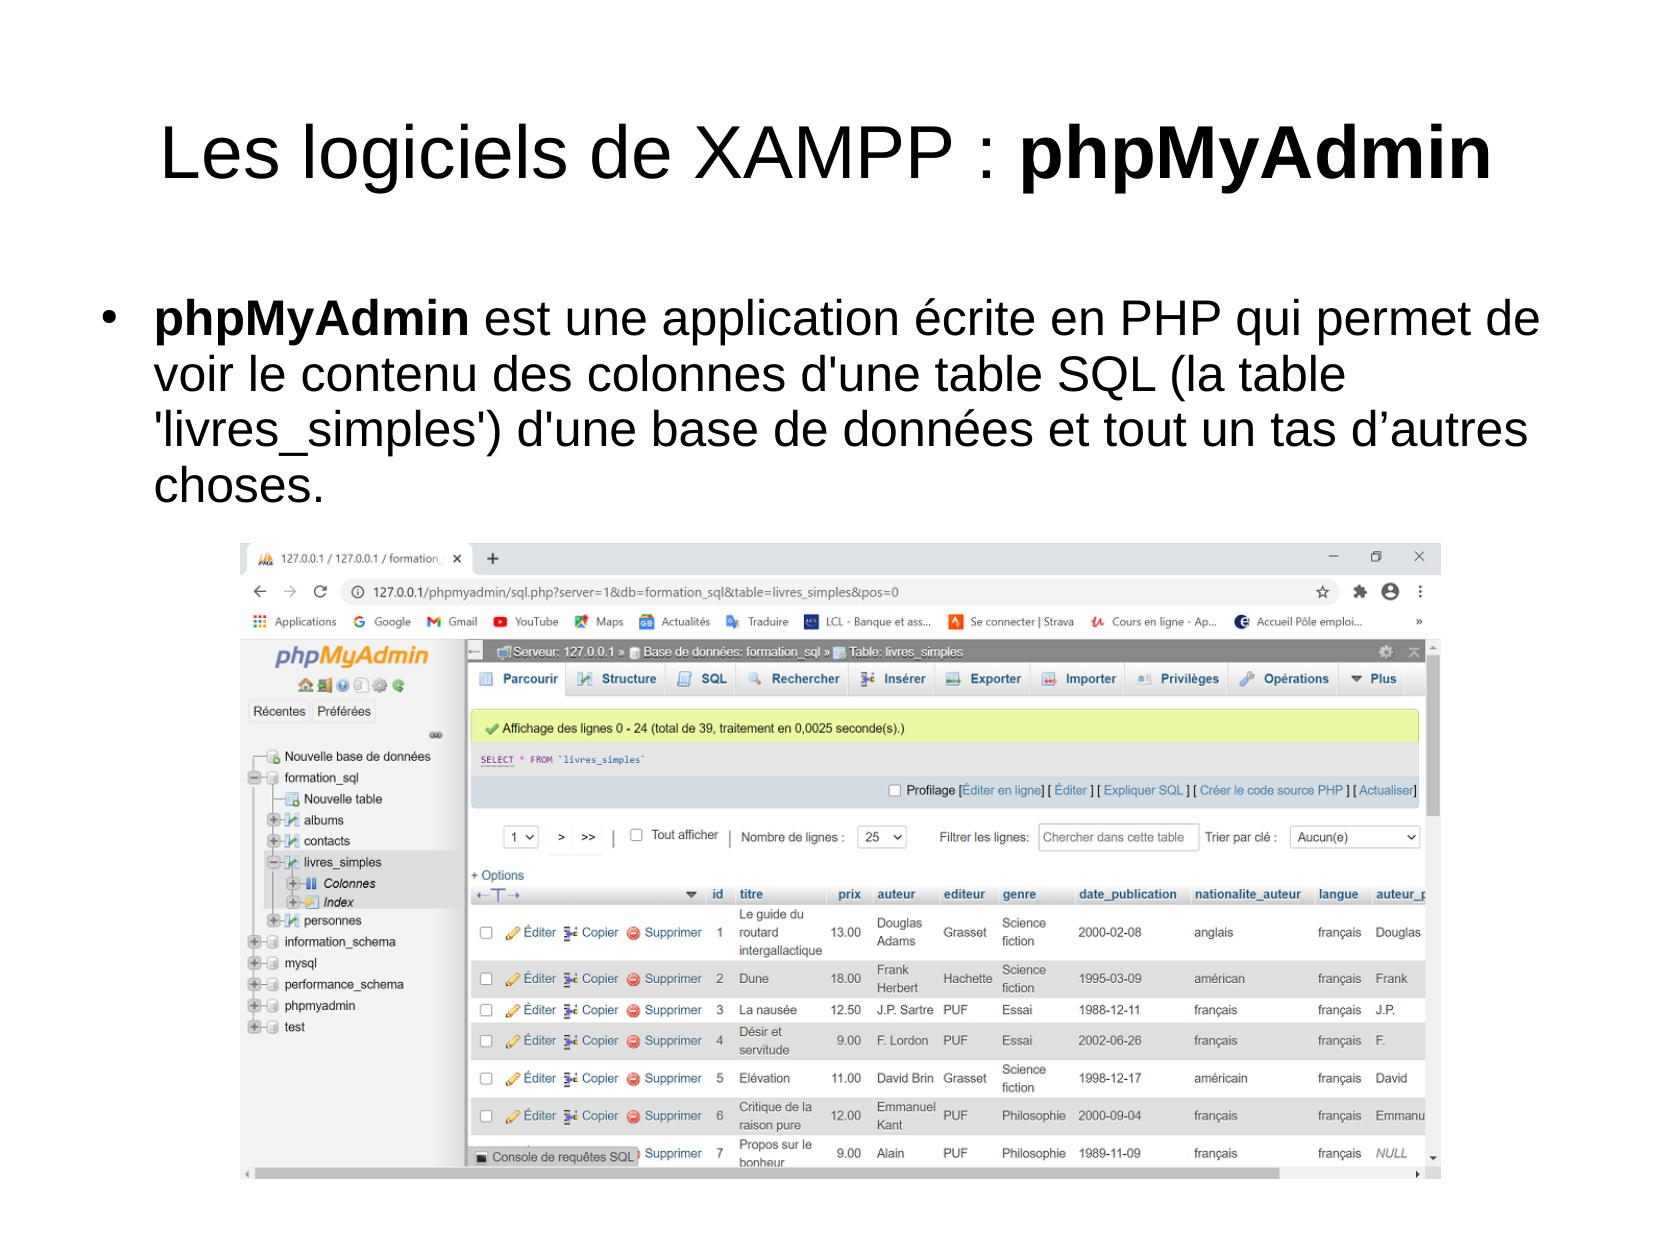

# Les logiciels de XAMPP : phpMyAdmin
phpMyAdmin est une application écrite en PHP qui permet de voir le contenu des colonnes d'une table SQL (la table 'livres_simples') d'une base de données et tout un tas d’autres choses.